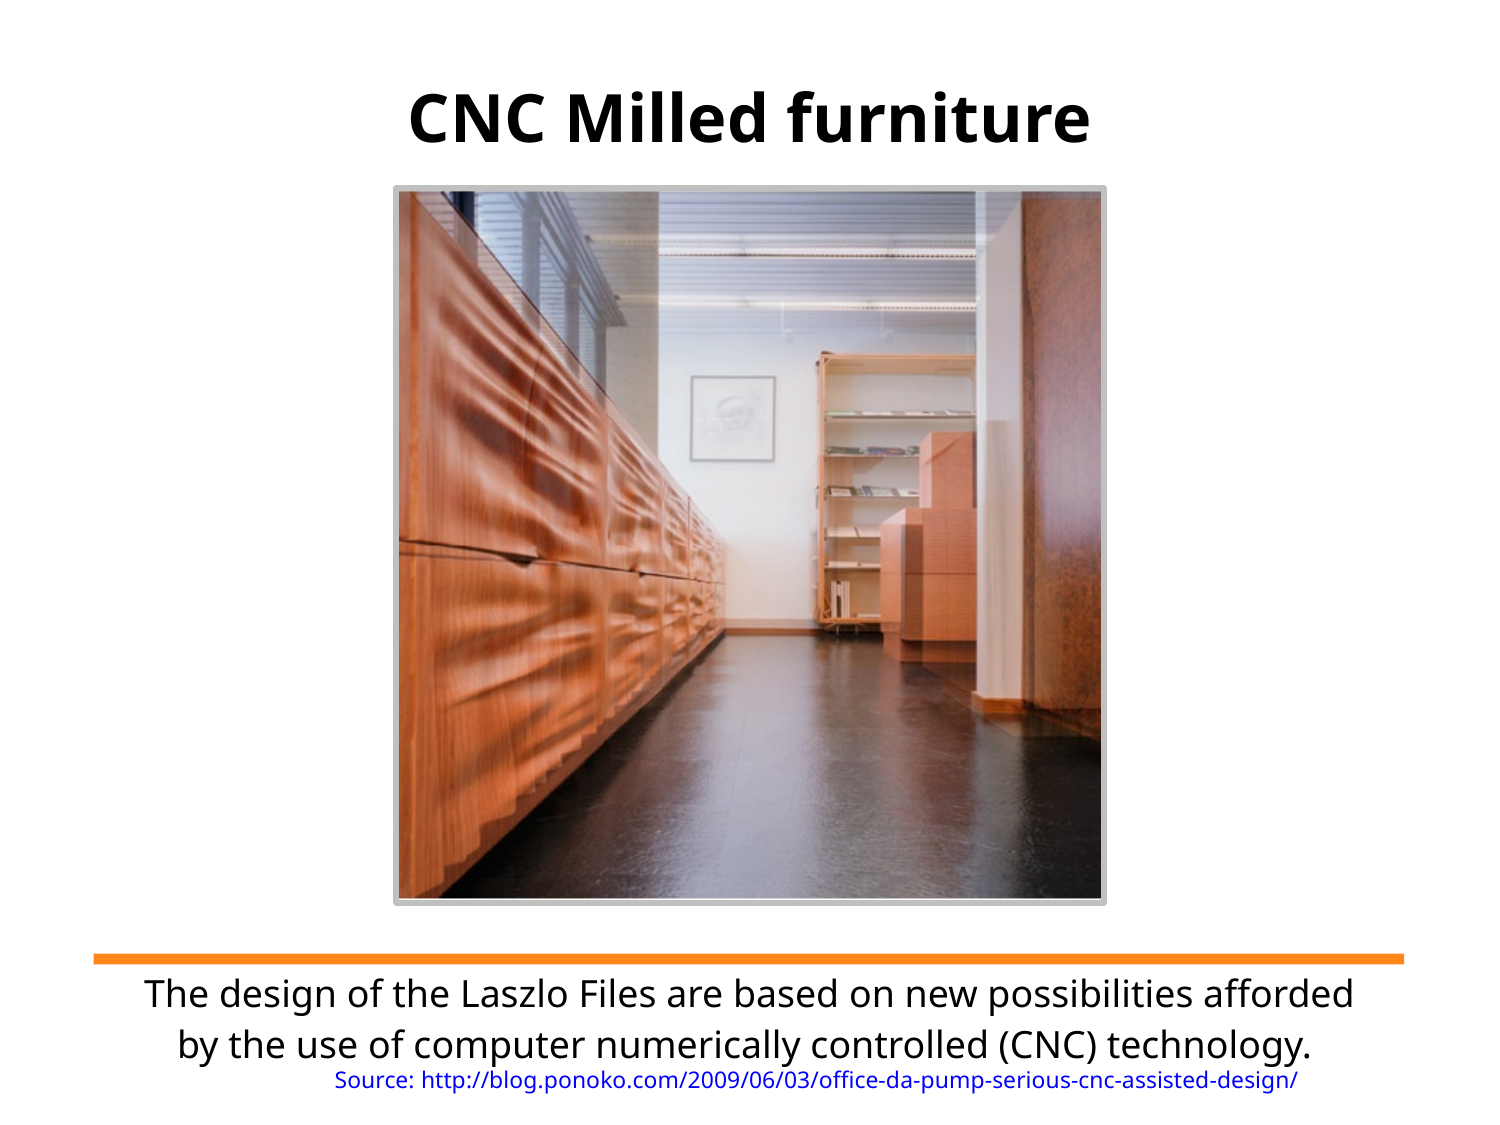

# CNC Milled furniture
The design of the Laszlo Files are based on new possibilities afforded by the use of computer numerically controlled (CNC) technology.
Source: http://blog.ponoko.com/2009/06/03/office-da-pump-serious-cnc-assisted-design/